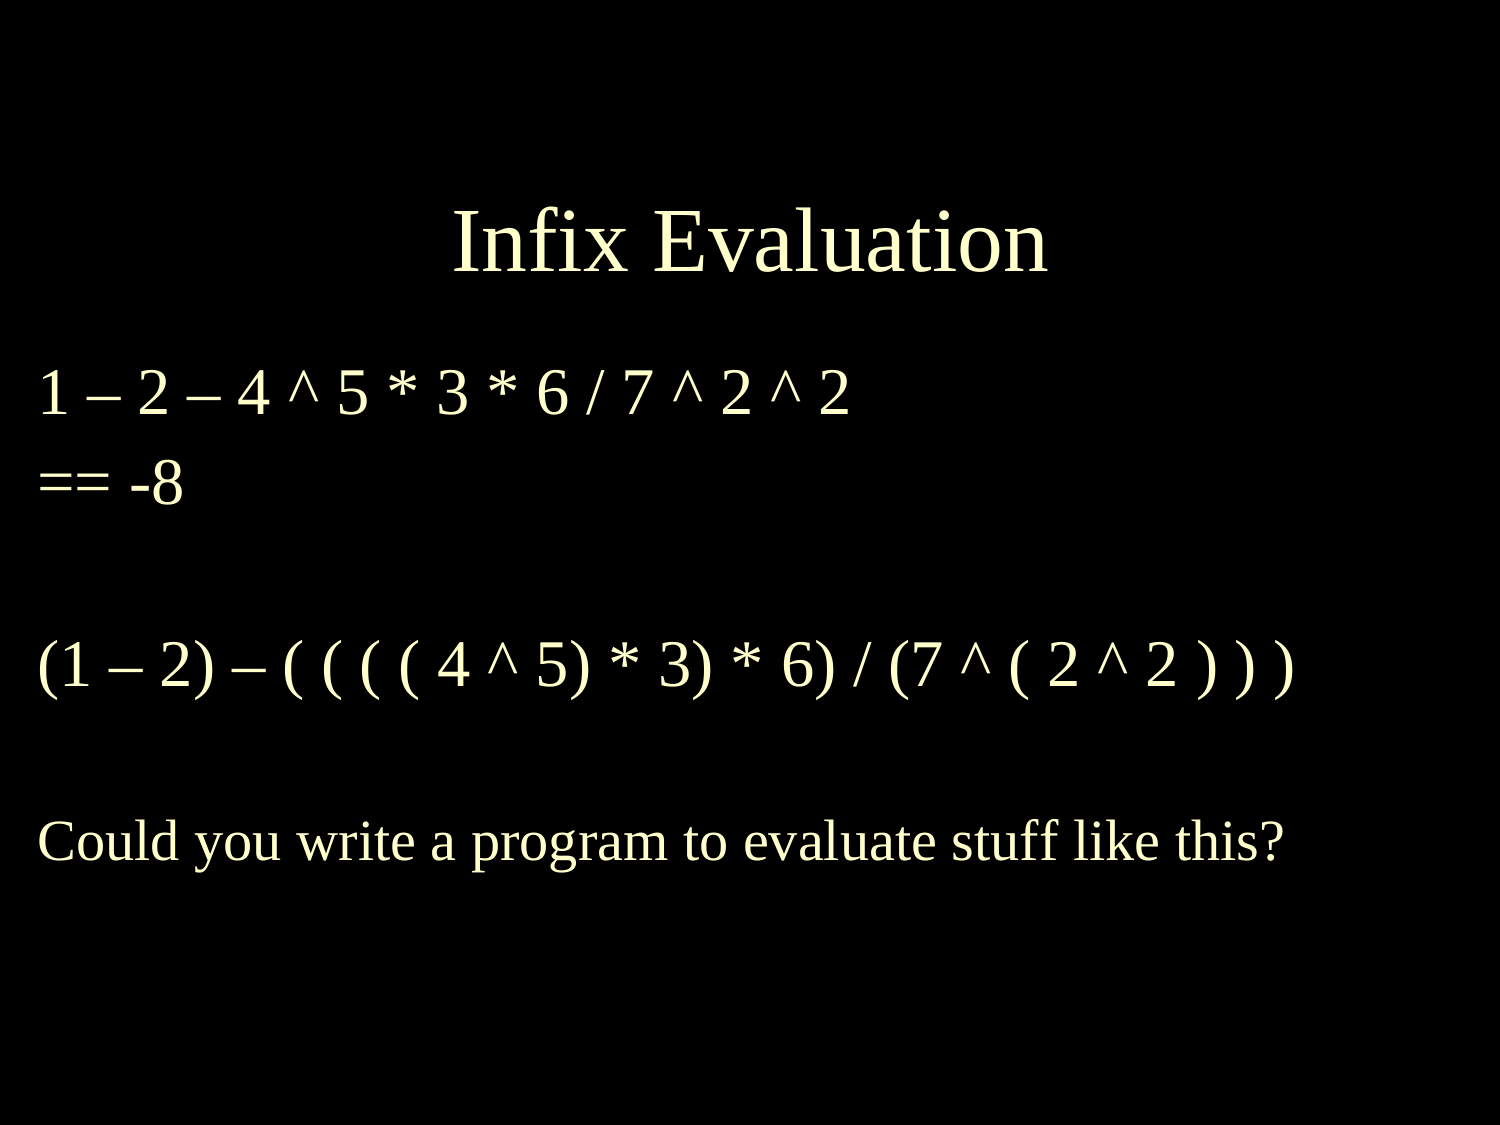

# Infix Evaluation
1 – 2 – 4 ^ 5 * 3 * 6 / 7 ^ 2 ^ 2
== -8
(1 – 2) – ( ( ( ( 4 ^ 5) * 3) * 6) / (7 ^ ( 2 ^ 2 ) ) )
Could you write a program to evaluate stuff like this?